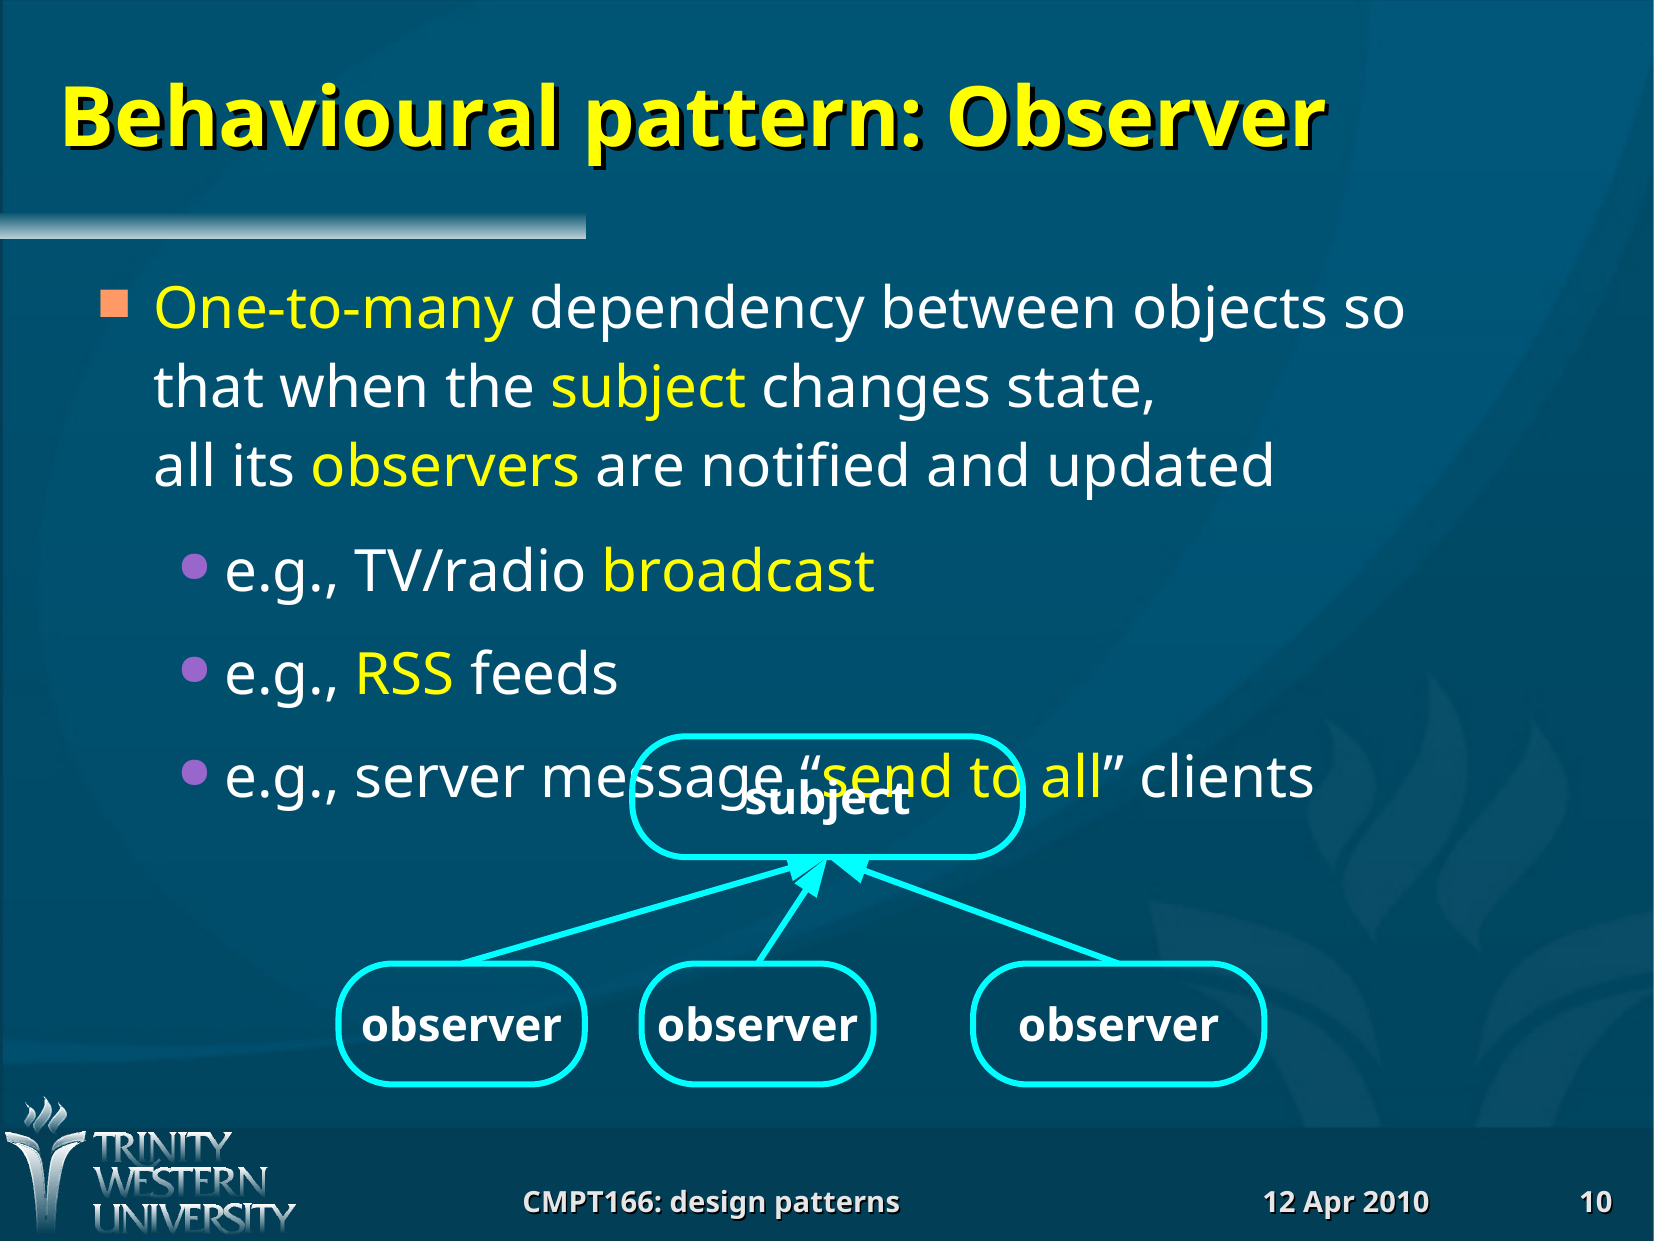

# Behavioural pattern: Observer
One-to-many dependency between objects so
that when the subject changes state,
all its observers are notified and updated
e.g., TV/radio broadcast
e.g., RSS feeds
e.g., server message “send to all” clients
subject
observer
observer
observer
CMPT166: design patterns
12 Apr 2010
10